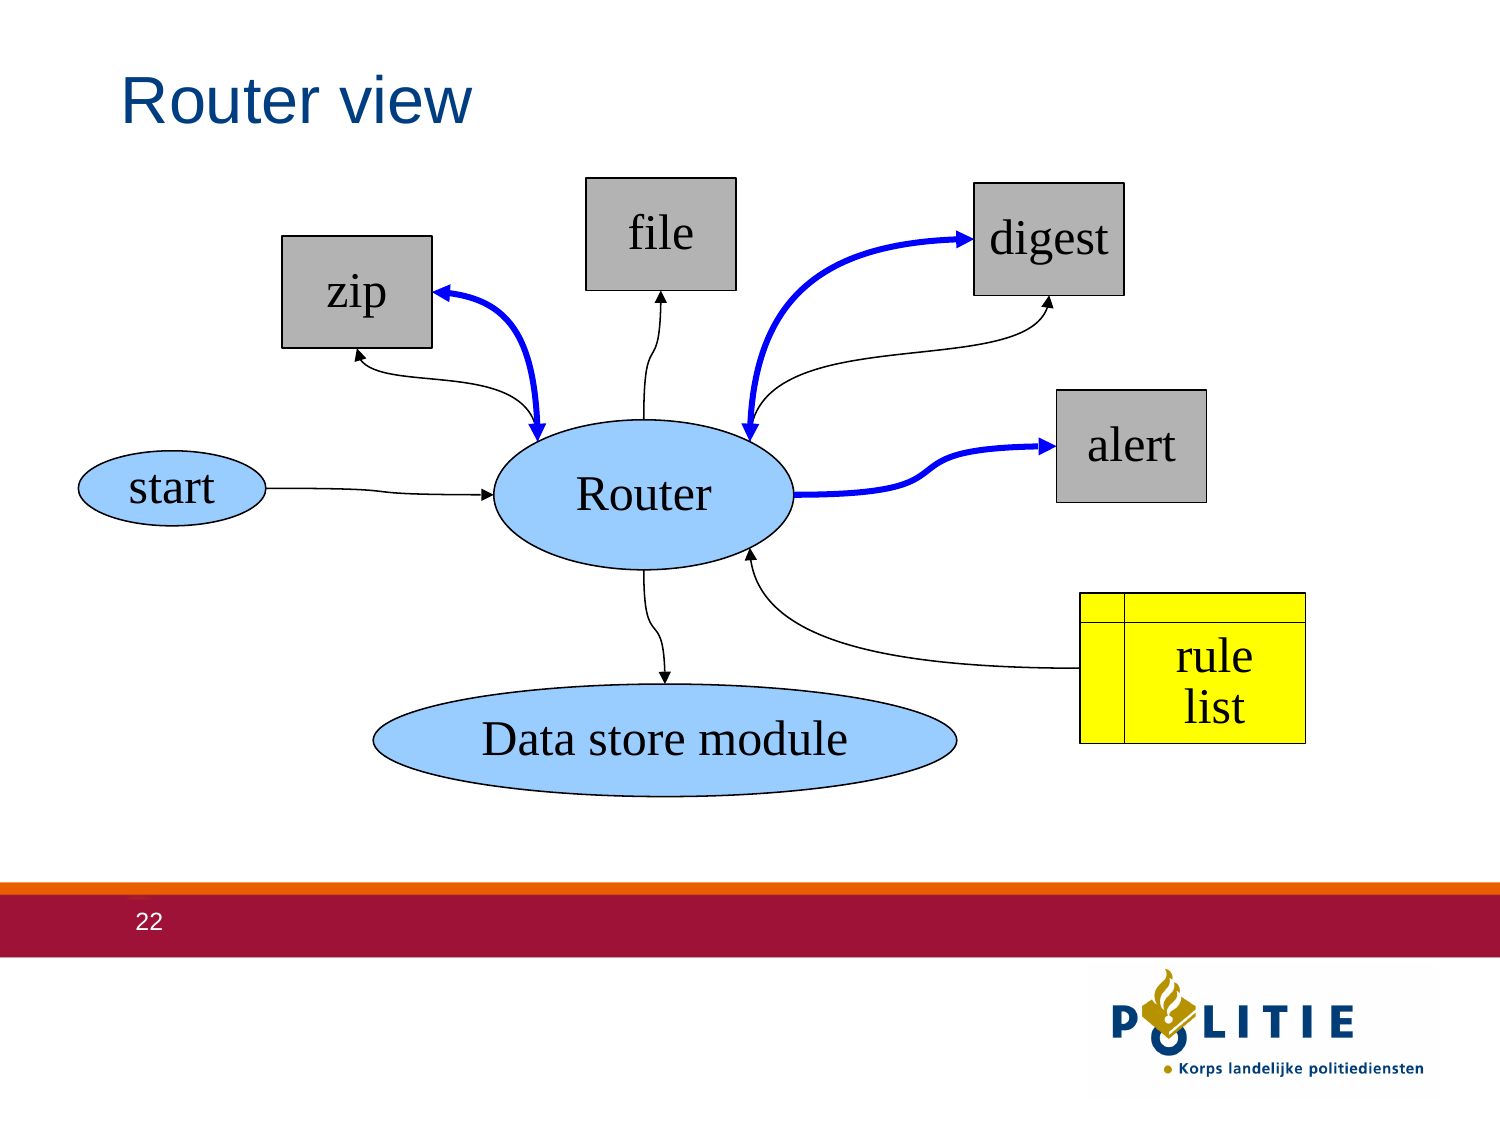

# Router view
file
digest
zip
alert
Router
start
rule list
Data store module